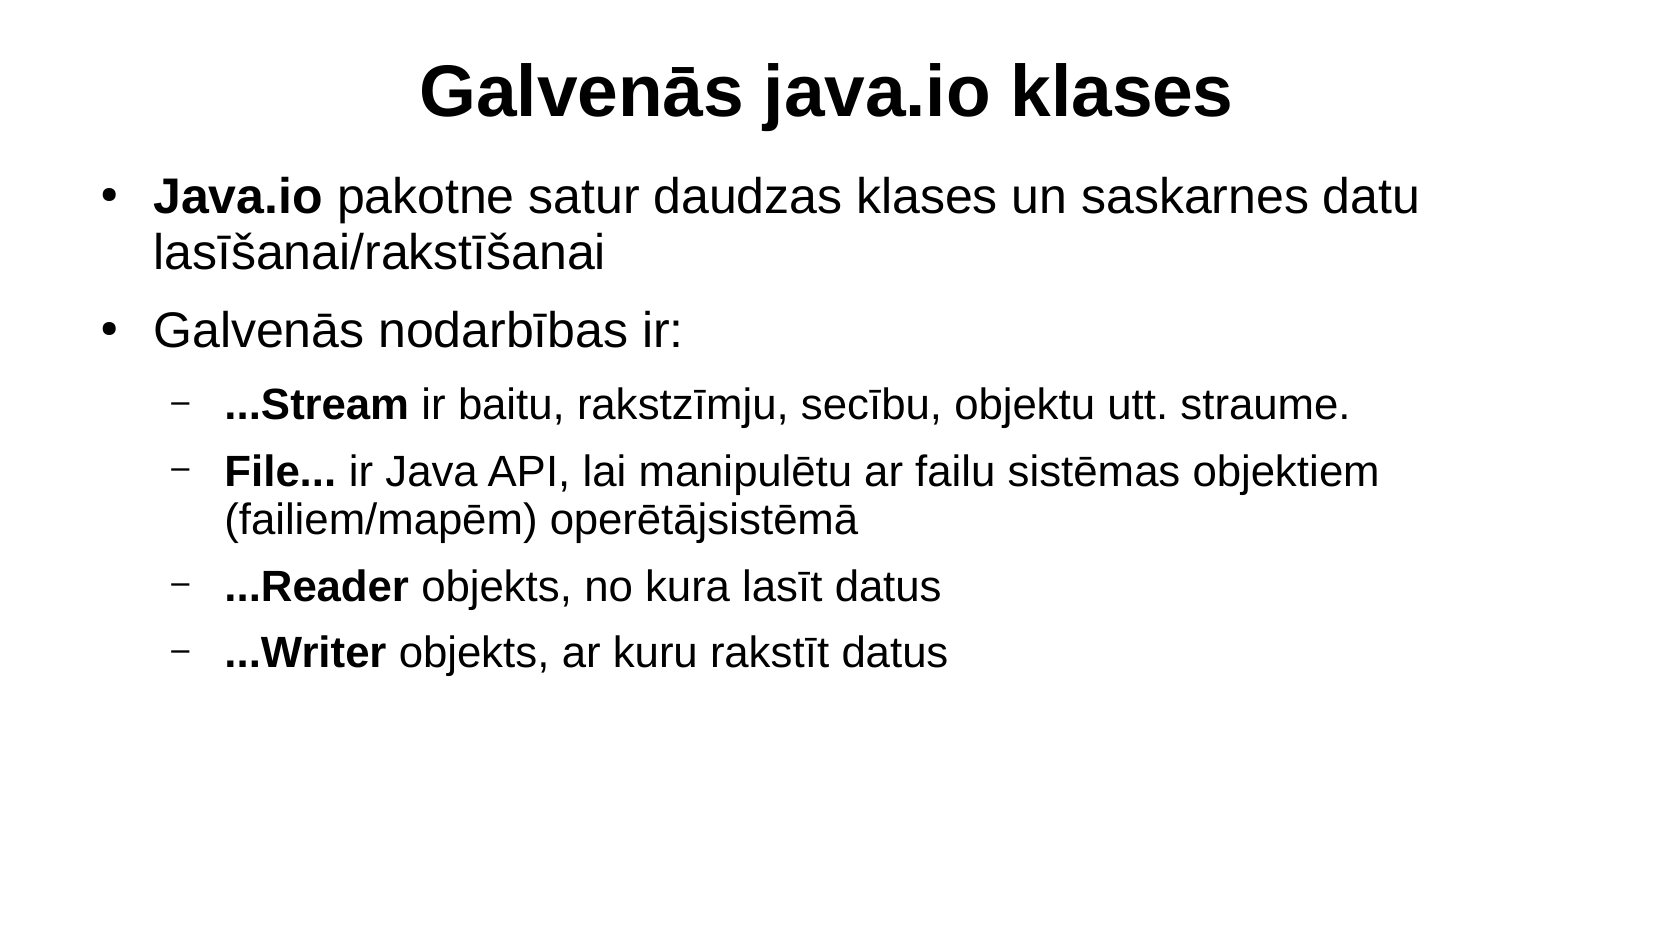

# Galvenās java.io klases
Java.io pakotne satur daudzas klases un saskarnes datu lasīšanai/rakstīšanai
Galvenās nodarbības ir:
...Stream ir baitu, rakstzīmju, secību, objektu utt. straume.
File... ir Java API, lai manipulētu ar failu sistēmas objektiem (failiem/mapēm) operētājsistēmā
...Reader objekts, no kura lasīt datus
...Writer objekts, ar kuru rakstīt datus